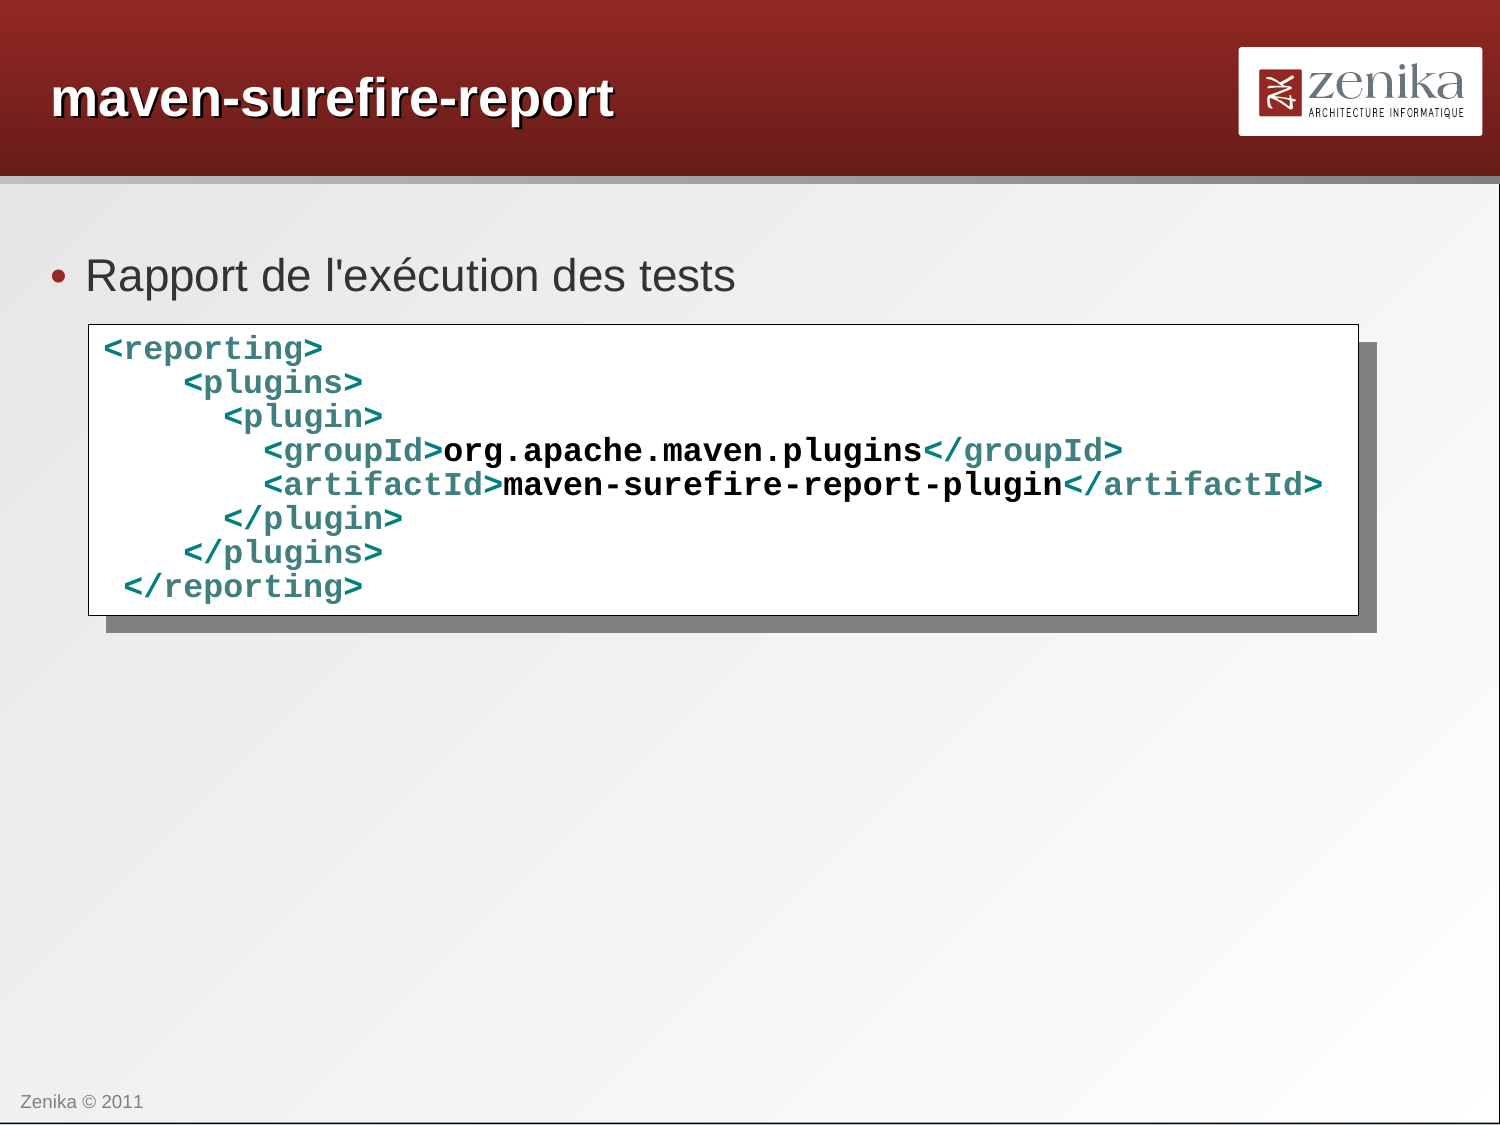

# maven-surefire-report
Rapport de l'exécution des tests
<reporting>
 <plugins>
 <plugin>
 <groupId>org.apache.maven.plugins</groupId>
 <artifactId>maven-surefire-report-plugin</artifactId>
 </plugin>
 </plugins>
 </reporting>